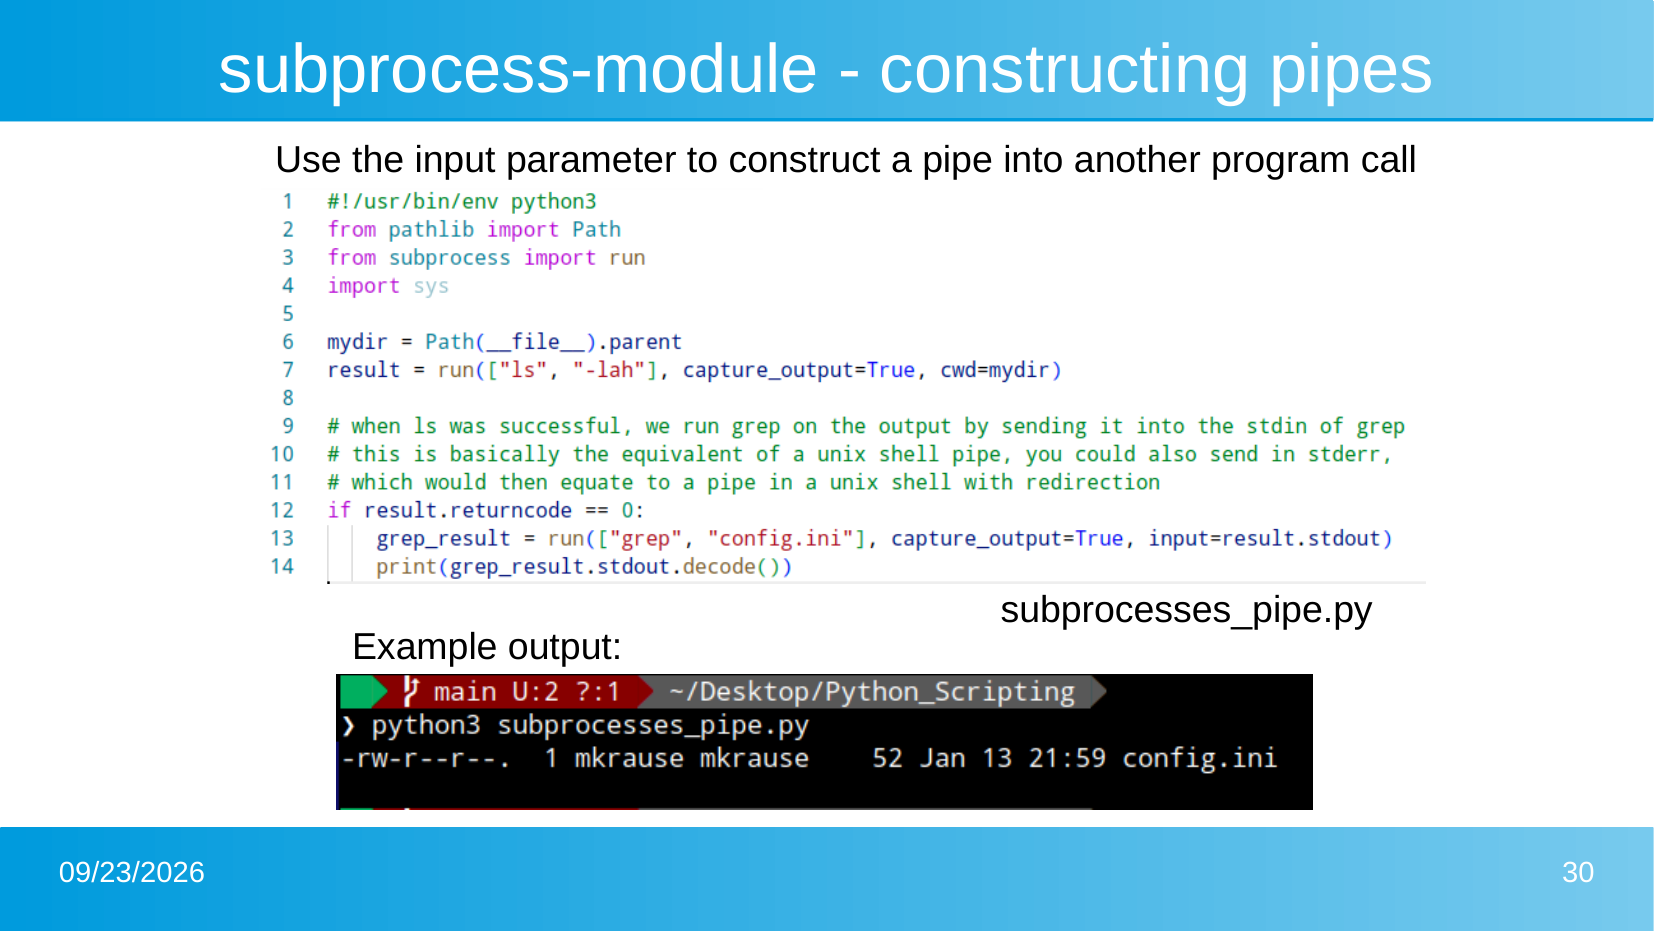

# subprocess-module - constructing pipes
Use the input parameter to construct a pipe into another program call
subprocesses_pipe.py
Example output:
30